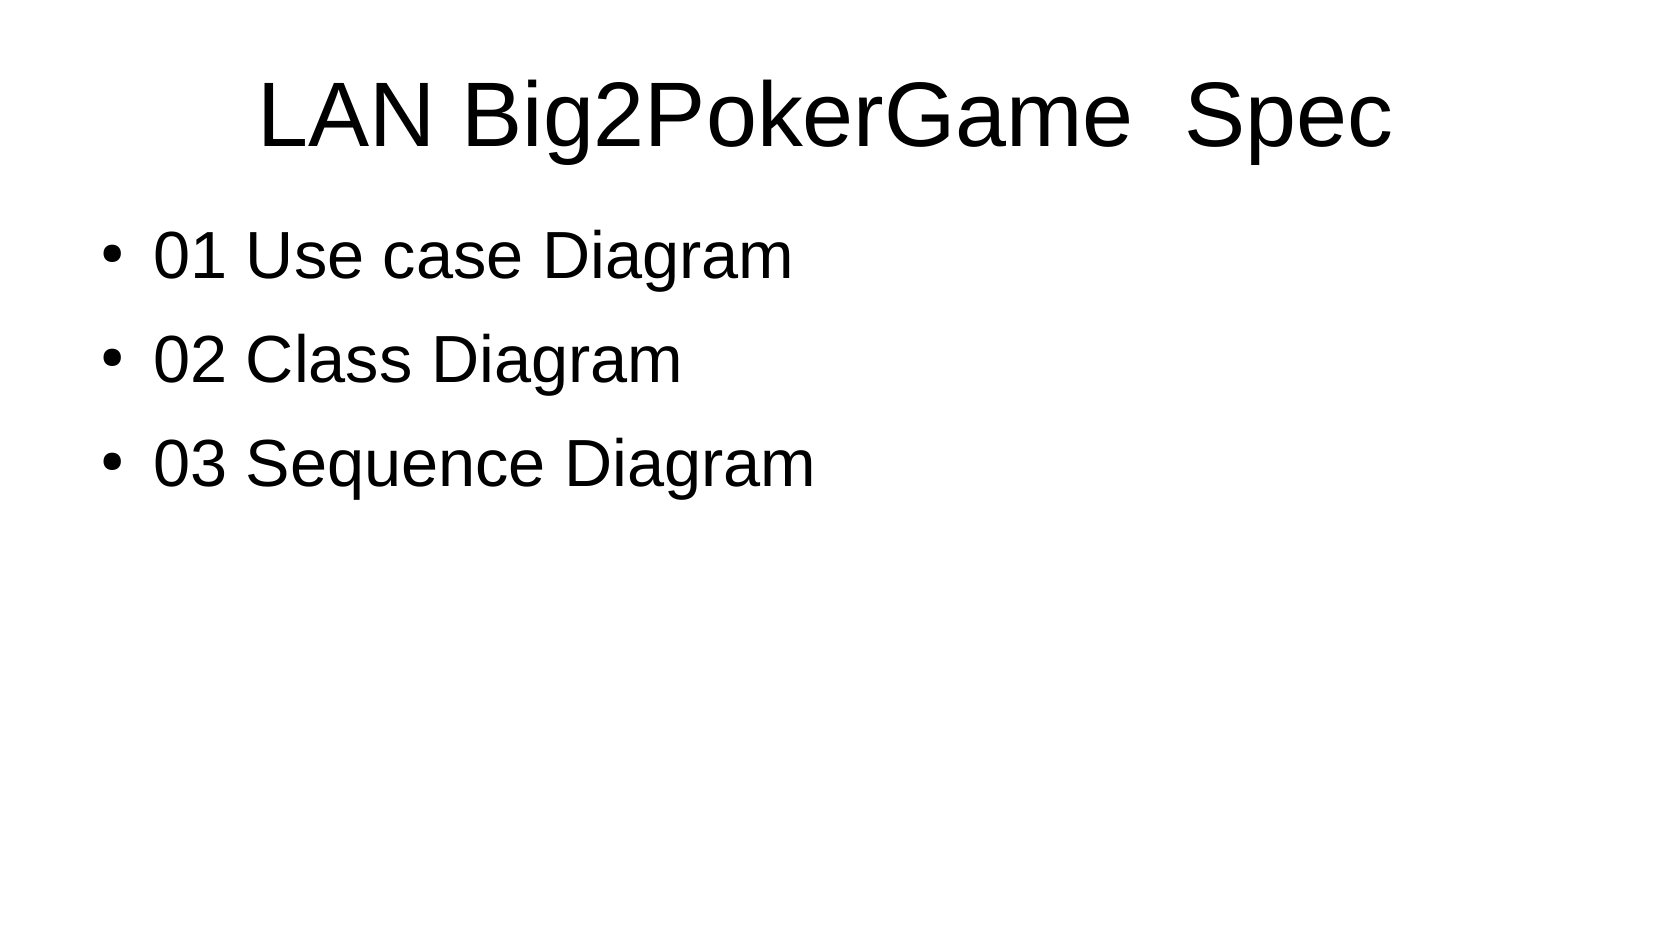

# LAN Big2PokerGame Spec
01 Use case Diagram
02 Class Diagram
03 Sequence Diagram